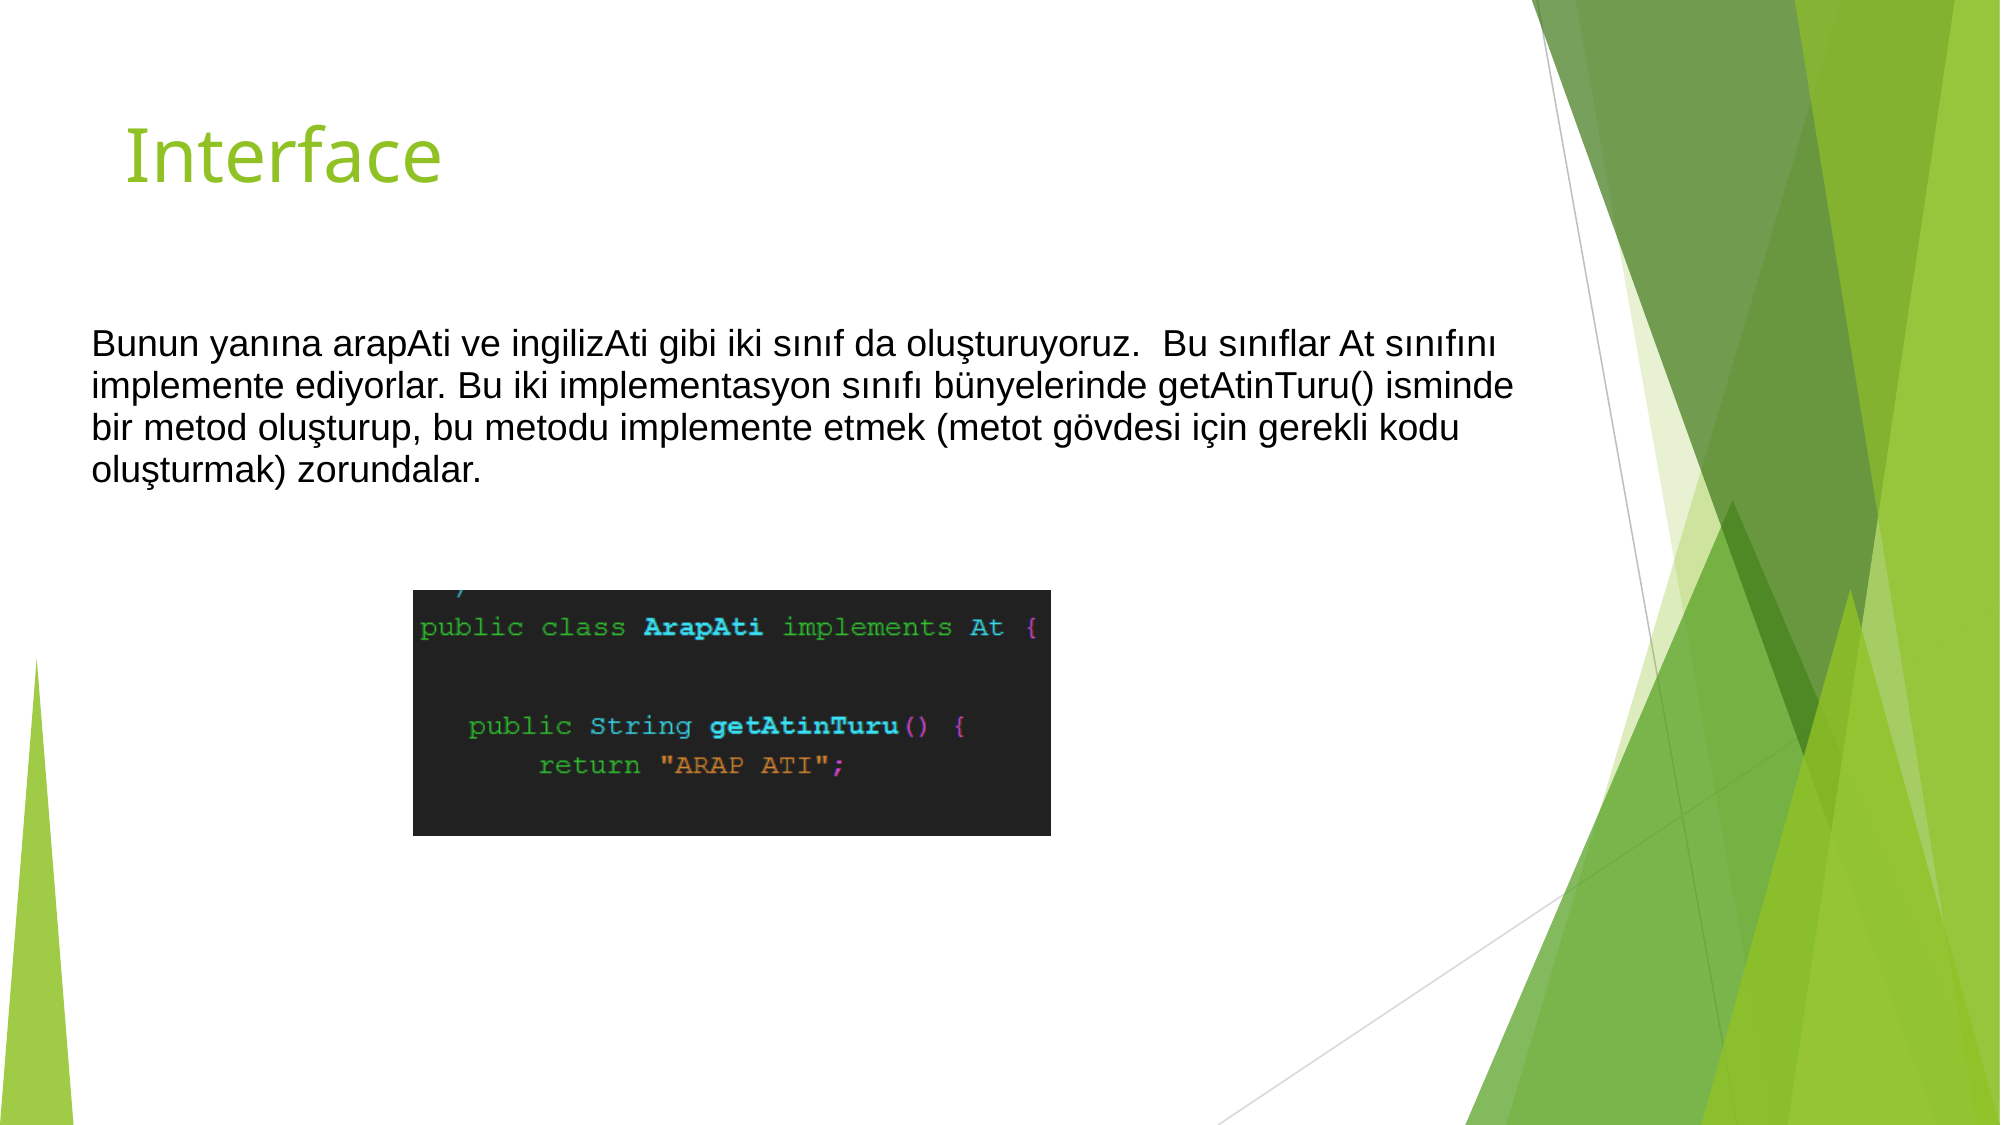

# Interface
Bunun yanına arapAti ve ingilizAti gibi iki sınıf da oluşturuyoruz. Bu sınıflar At sınıfını implemente ediyorlar. Bu iki implementasyon sınıfı bünyelerinde getAtinTuru() isminde bir metod oluşturup, bu metodu implemente etmek (metot gövdesi için gerekli kodu oluşturmak) zorundalar.